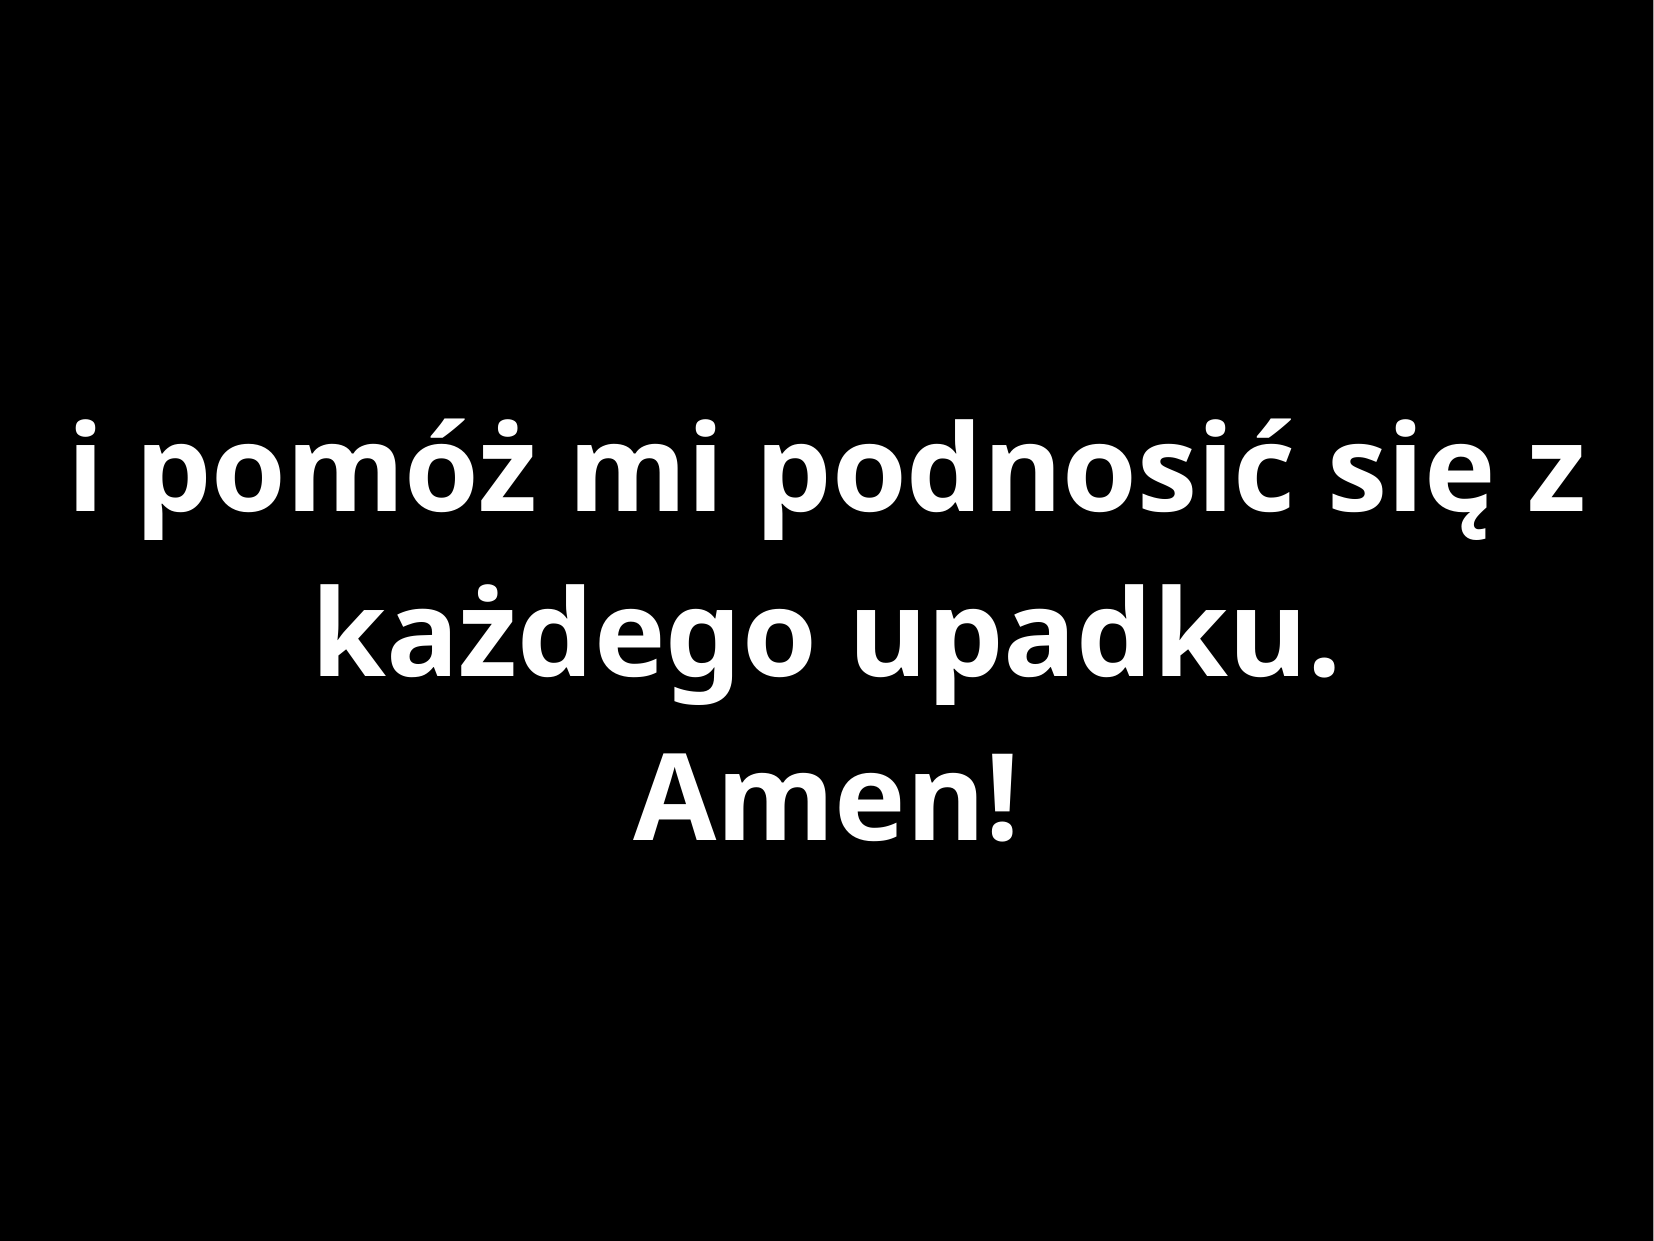

# i pomóż mi podnosić się z każdego upadku. Amen!